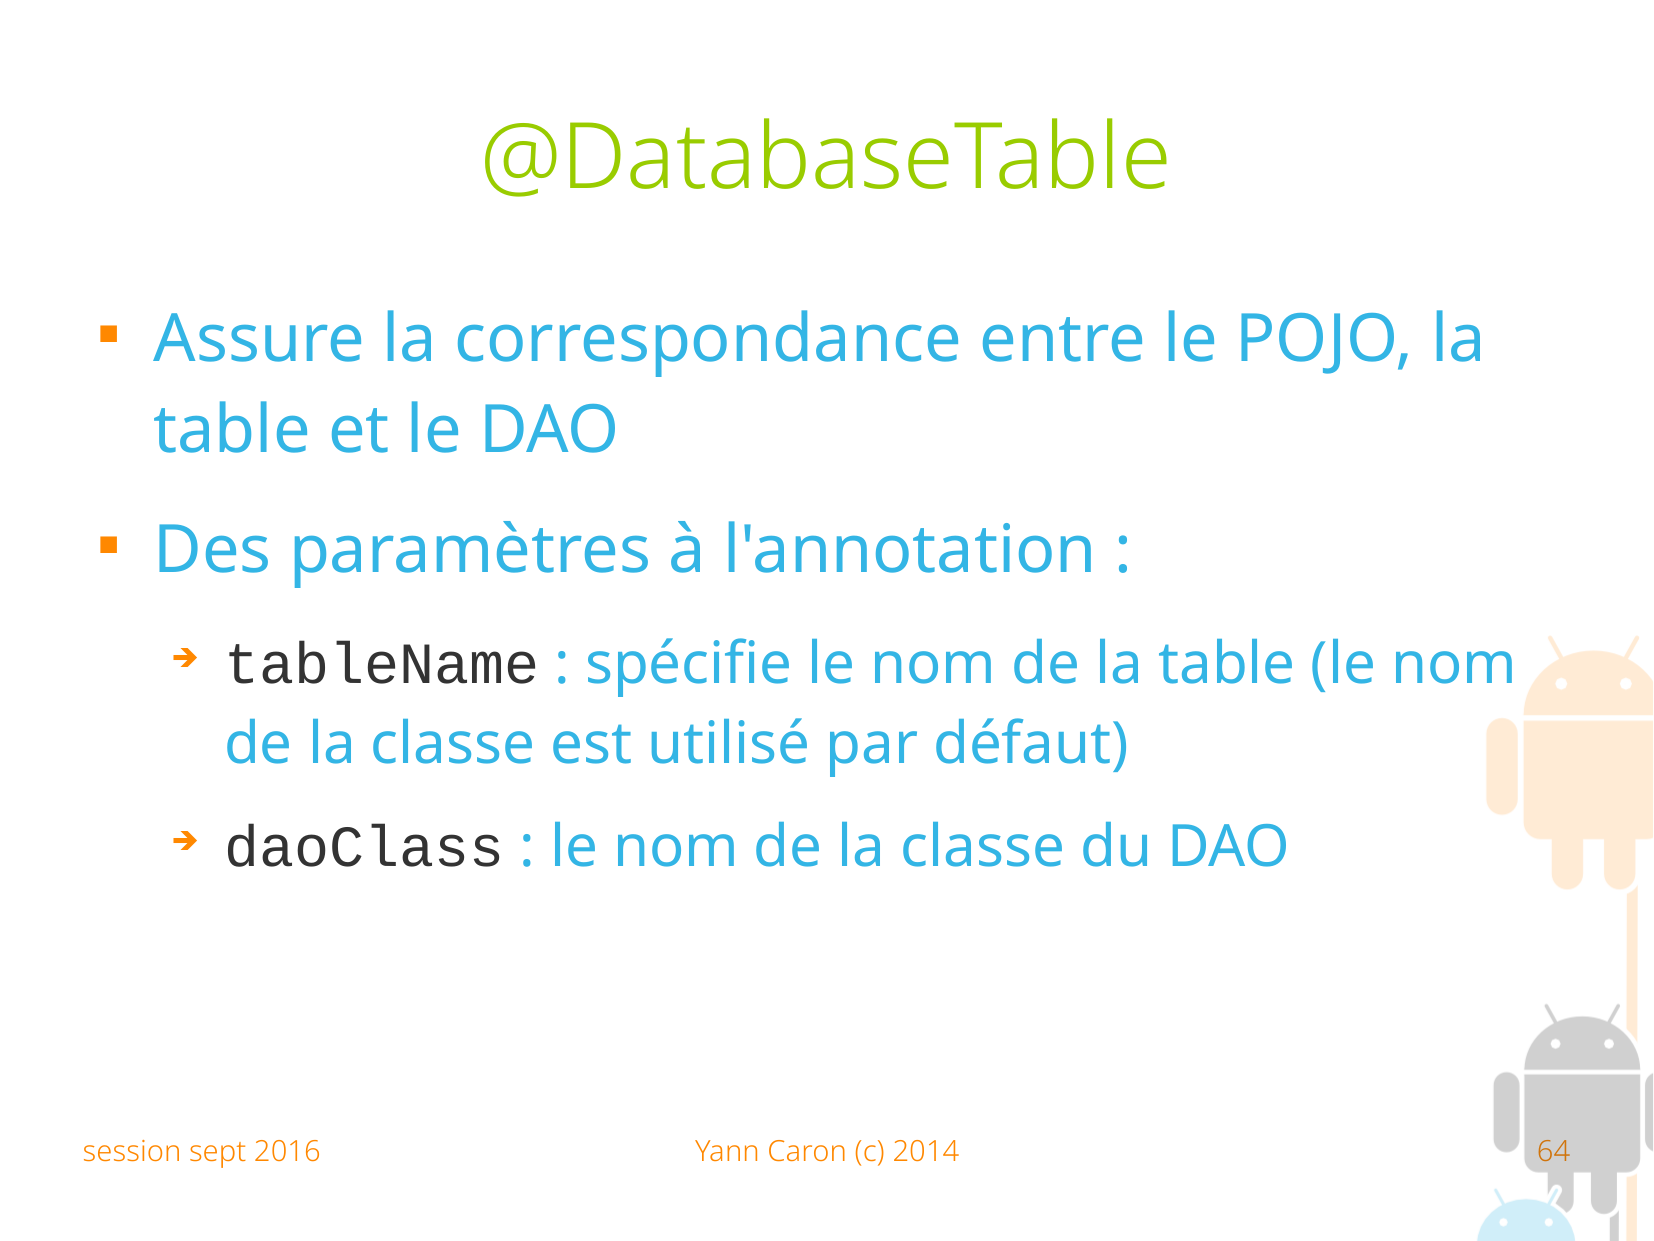

# @DatabaseTable
Assure la correspondance entre le POJO, la table et le DAO
Des paramètres à l'annotation :
tableName : spécifie le nom de la table (le nom de la classe est utilisé par défaut)
daoClass : le nom de la classe du DAO
session sept 2016
Yann Caron (c) 2014
64